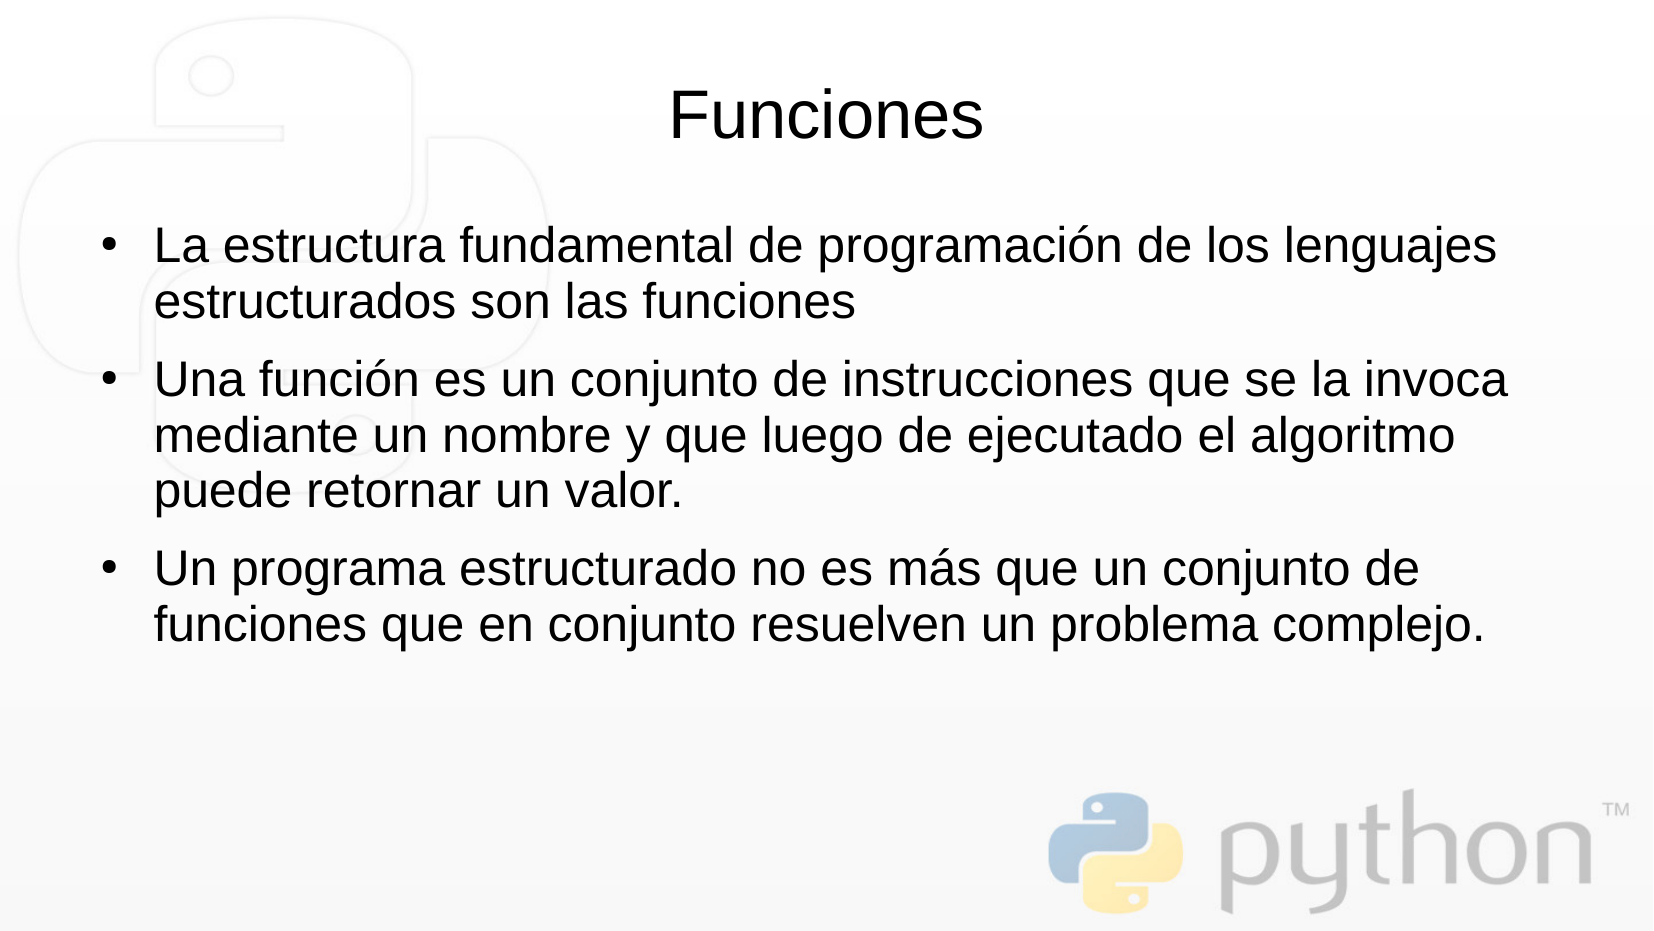

# Funciones
La estructura fundamental de programación de los lenguajes estructurados son las funciones
Una función es un conjunto de instrucciones que se la invoca mediante un nombre y que luego de ejecutado el algoritmo puede retornar un valor.
Un programa estructurado no es más que un conjunto de funciones que en conjunto resuelven un problema complejo.